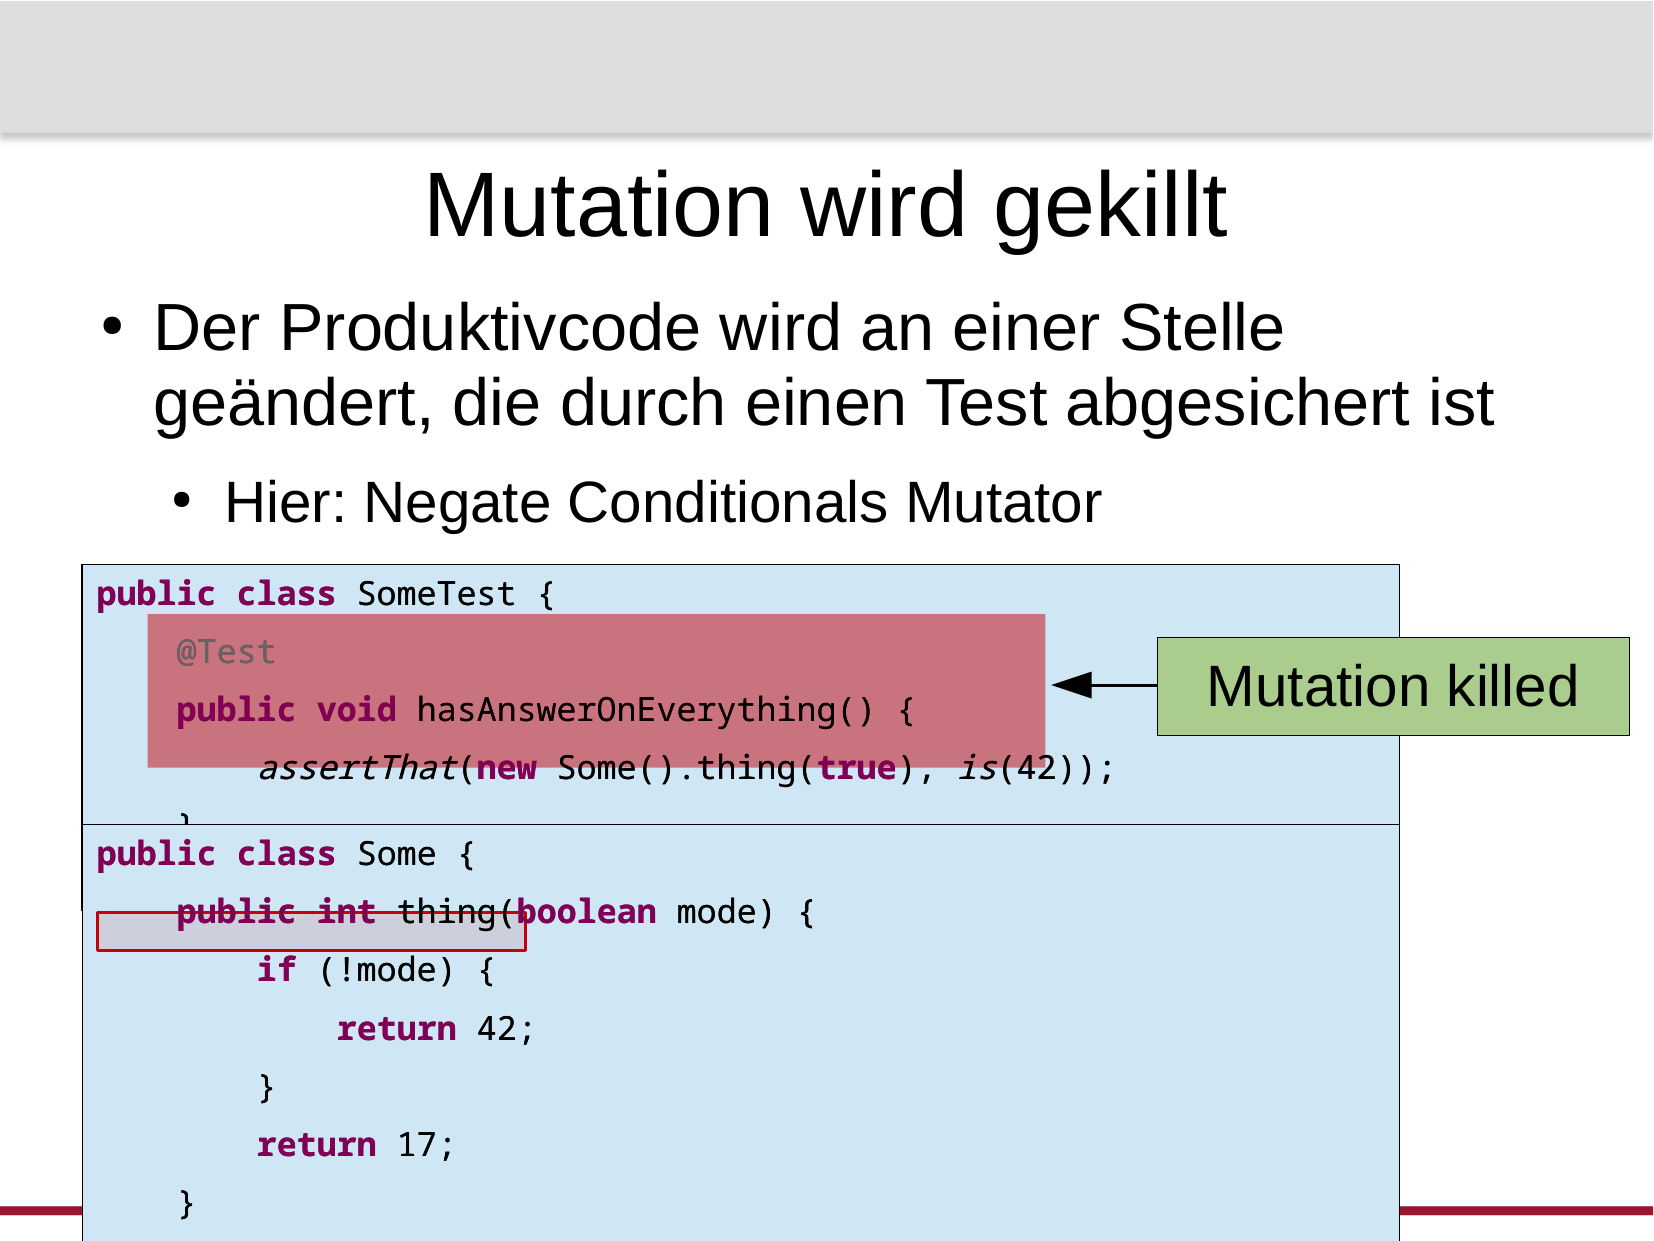

# Mutation wird gekillt
Der Produktivcode wird an einer Stelle geändert, die durch einen Test abgesichert ist
Hier: Negate Conditionals Mutator
public class SomeTest {
 @Test
 public void hasAnswerOnEverything() {
 assertThat(new Some().thing(true), is(42));
 }
}
public class SomeTest {
 @Test
 public void hasAnswerOnEverything() {
 assertThat(new Some().thing(true), is(42));
 }
}
Mutation killed
public class Some {
 public int thing(boolean mode) {
 if (mode) {
 return 42;
 }
 return 17;
 }
}
public class Some {
 public int thing(boolean mode) {
 if (!mode) {
 return 42;
 }
 return 17;
 }
}
public class Some {
 public int thing(boolean mode) {
 if (!mode) {
 return 42;
 }
 return 17;
 }
}